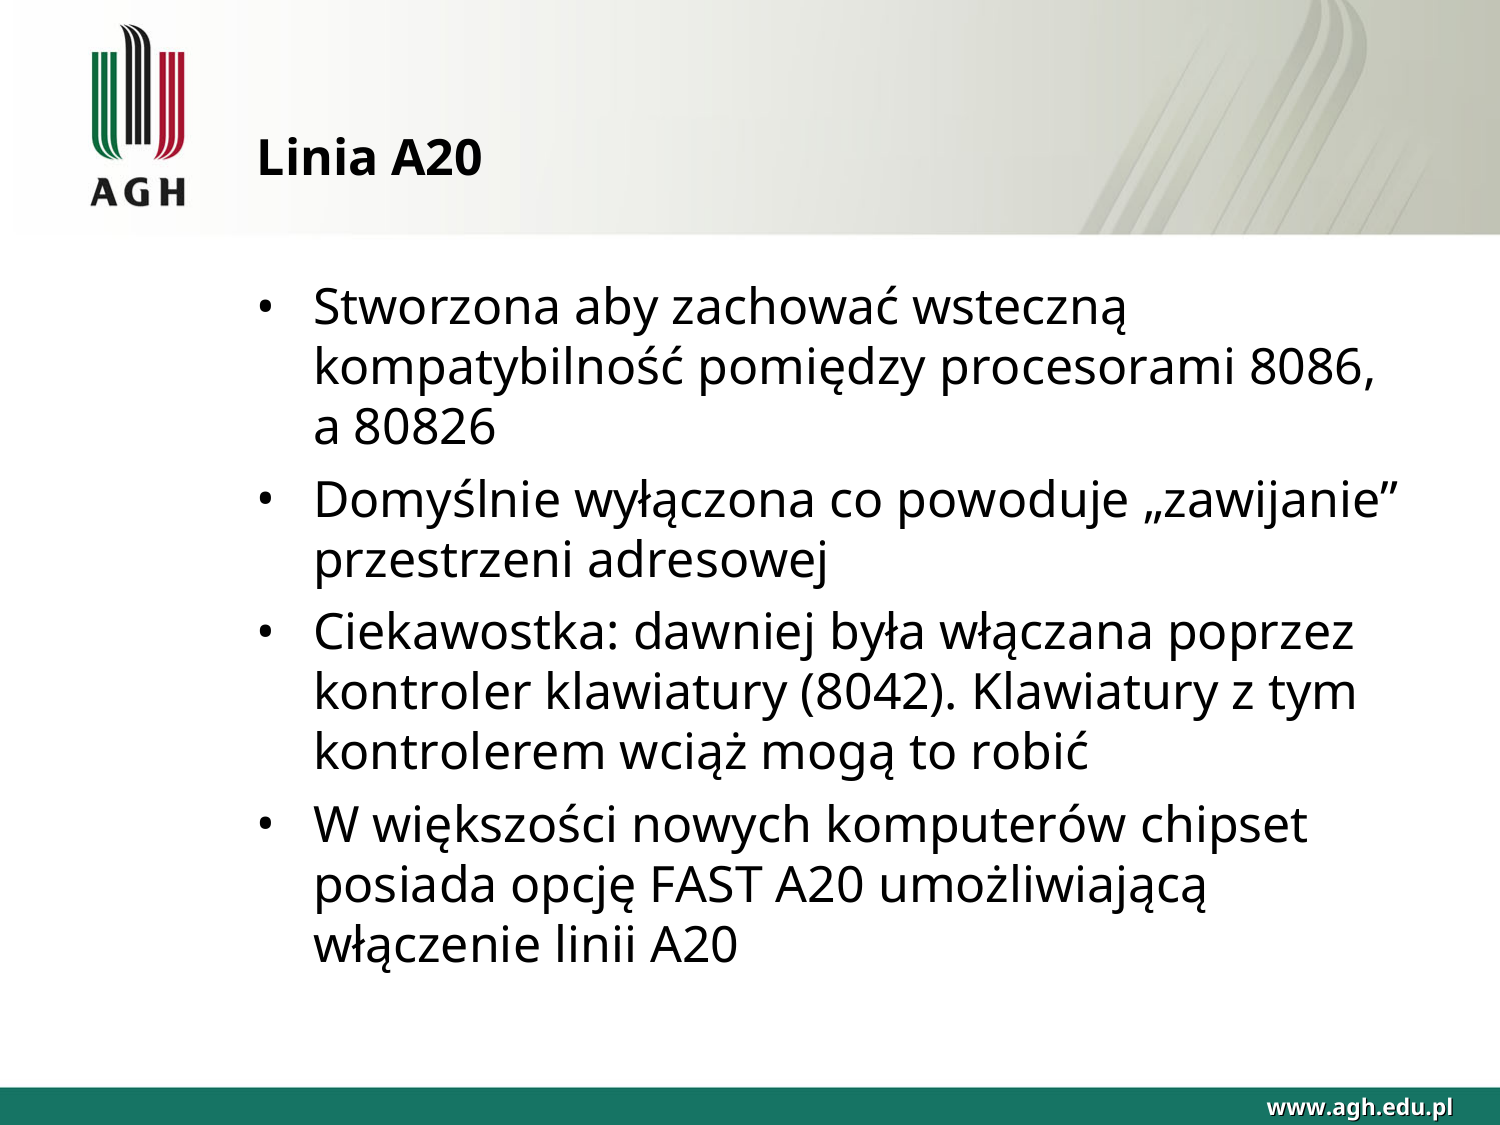

# Linia A20
Stworzona aby zachować wsteczną kompatybilność pomiędzy procesorami 8086, a 80826
Domyślnie wyłączona co powoduje „zawijanie” przestrzeni adresowej
Ciekawostka: dawniej była włączana poprzez kontroler klawiatury (8042). Klawiatury z tym kontrolerem wciąż mogą to robić
W większości nowych komputerów chipset posiada opcję FAST A20 umożliwiającą włączenie linii A20
www.agh.edu.pl